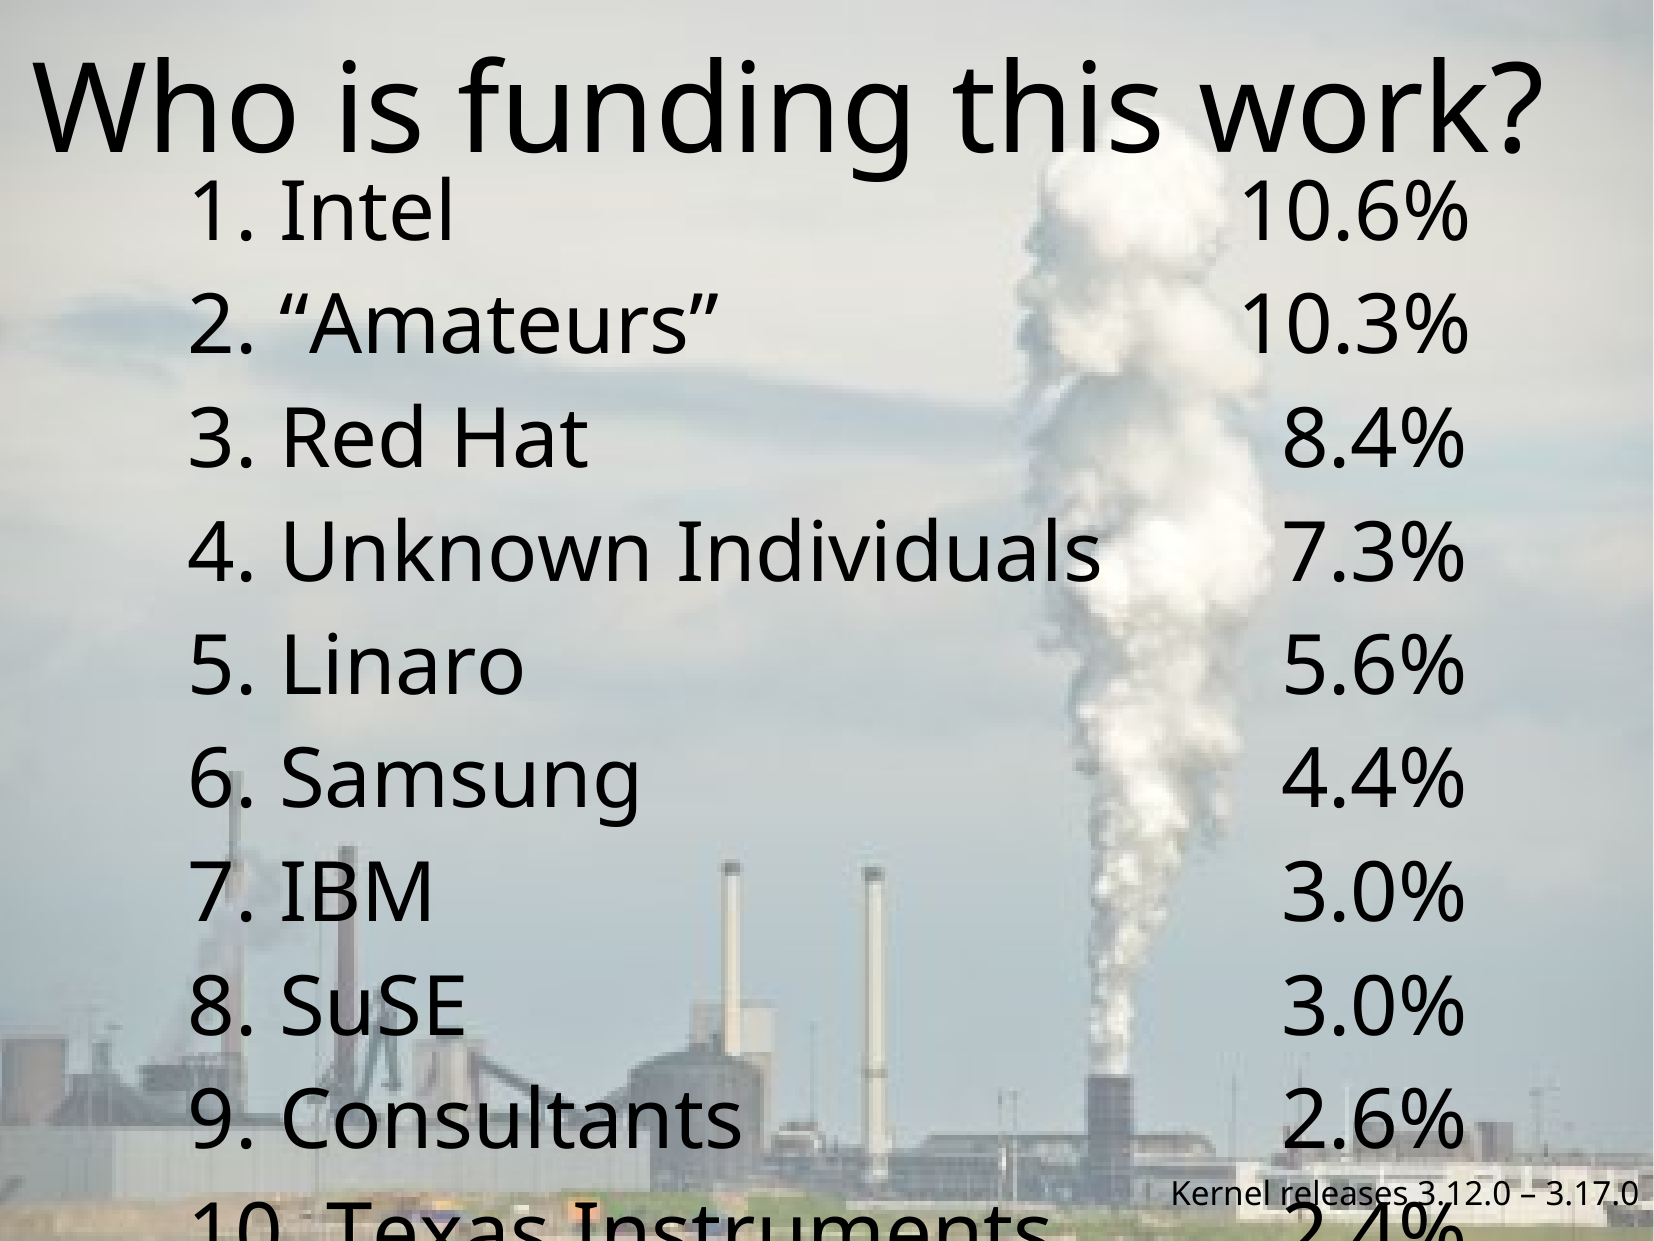

Who is funding this work?
1. Intel											10.6%
2. “Amateurs”							10.3%
3. Red Hat									 8.4%
4. Unknown Individuals		 7.3%
5. Linaro										 5.6%
6. Samsung								 4.4%
7. IBM											 3.0%
8. SuSE											 3.0%
9. Consultants							 2.6%
10. Texas Instruments			 2.4%
Kernel releases 3.12.0 – 3.17.0